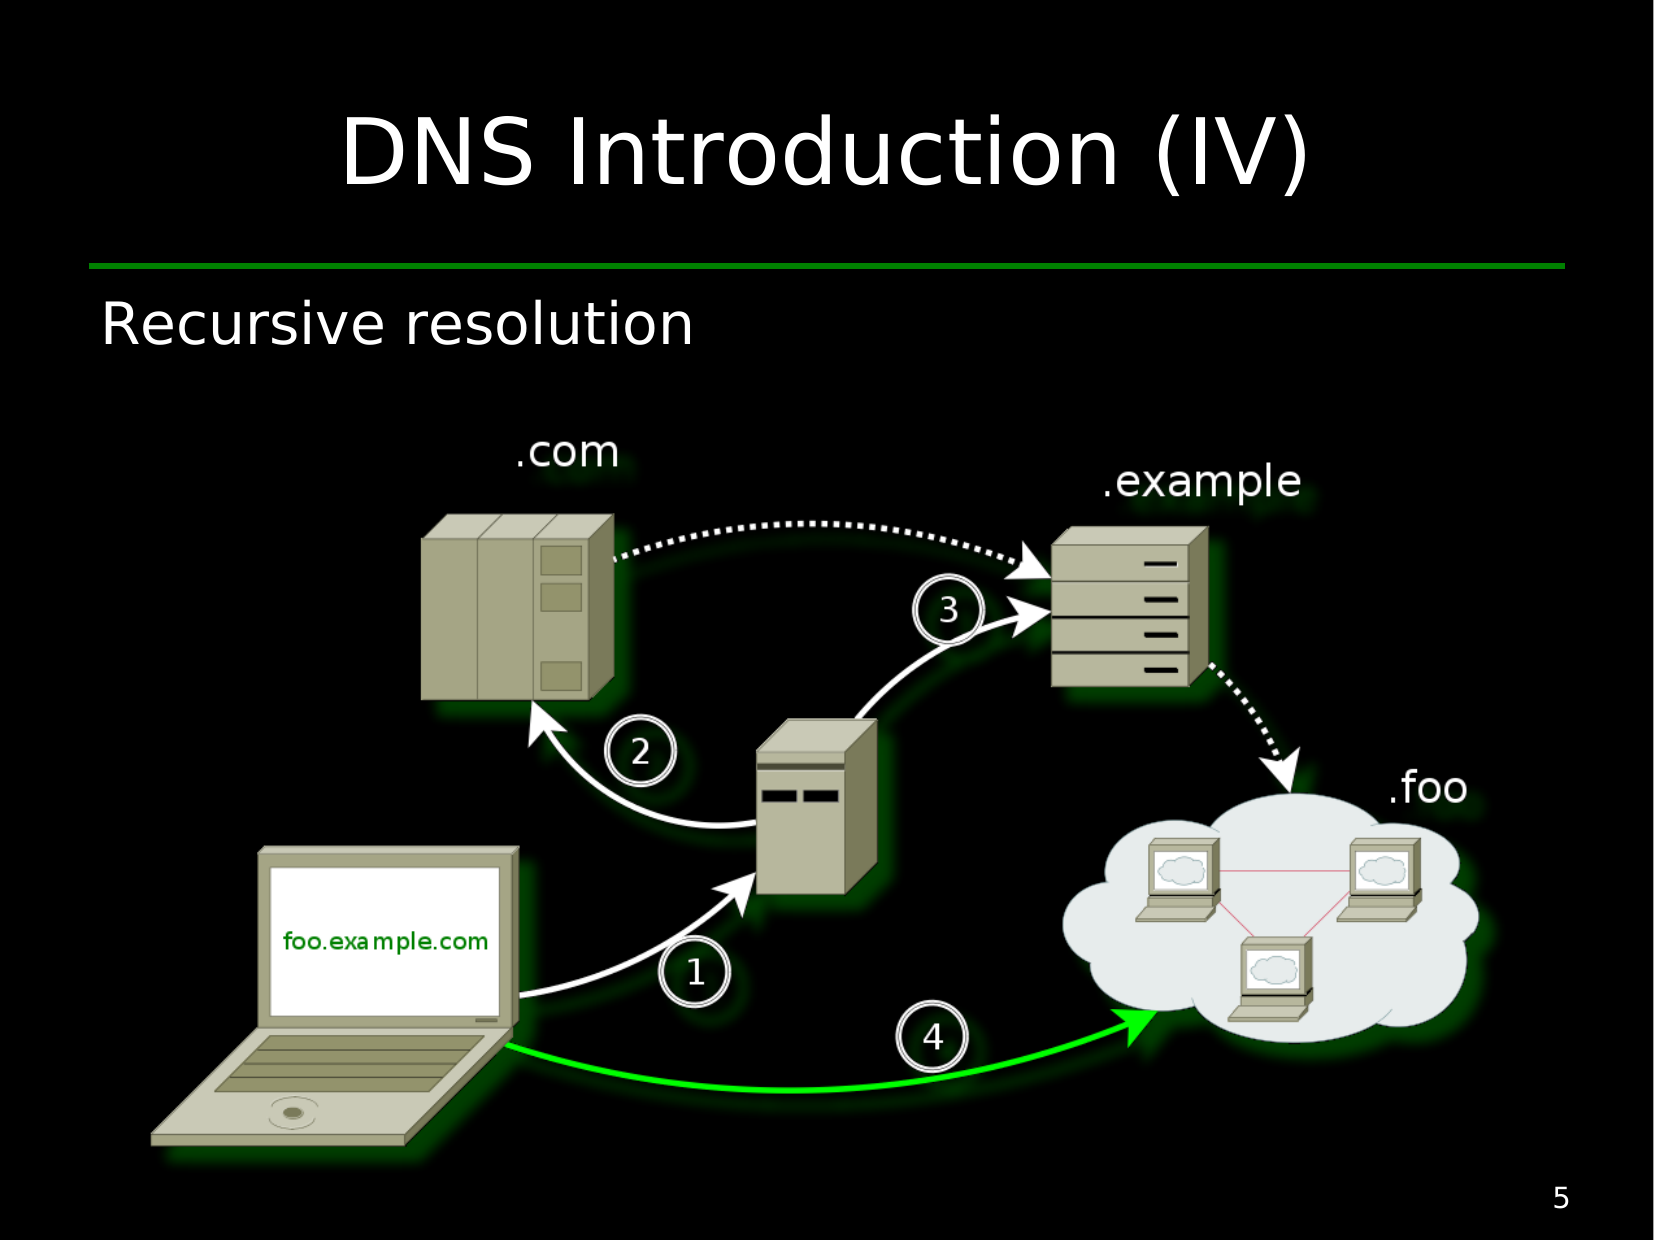

# DNS Introduction (IV)
Recursive resolution
5